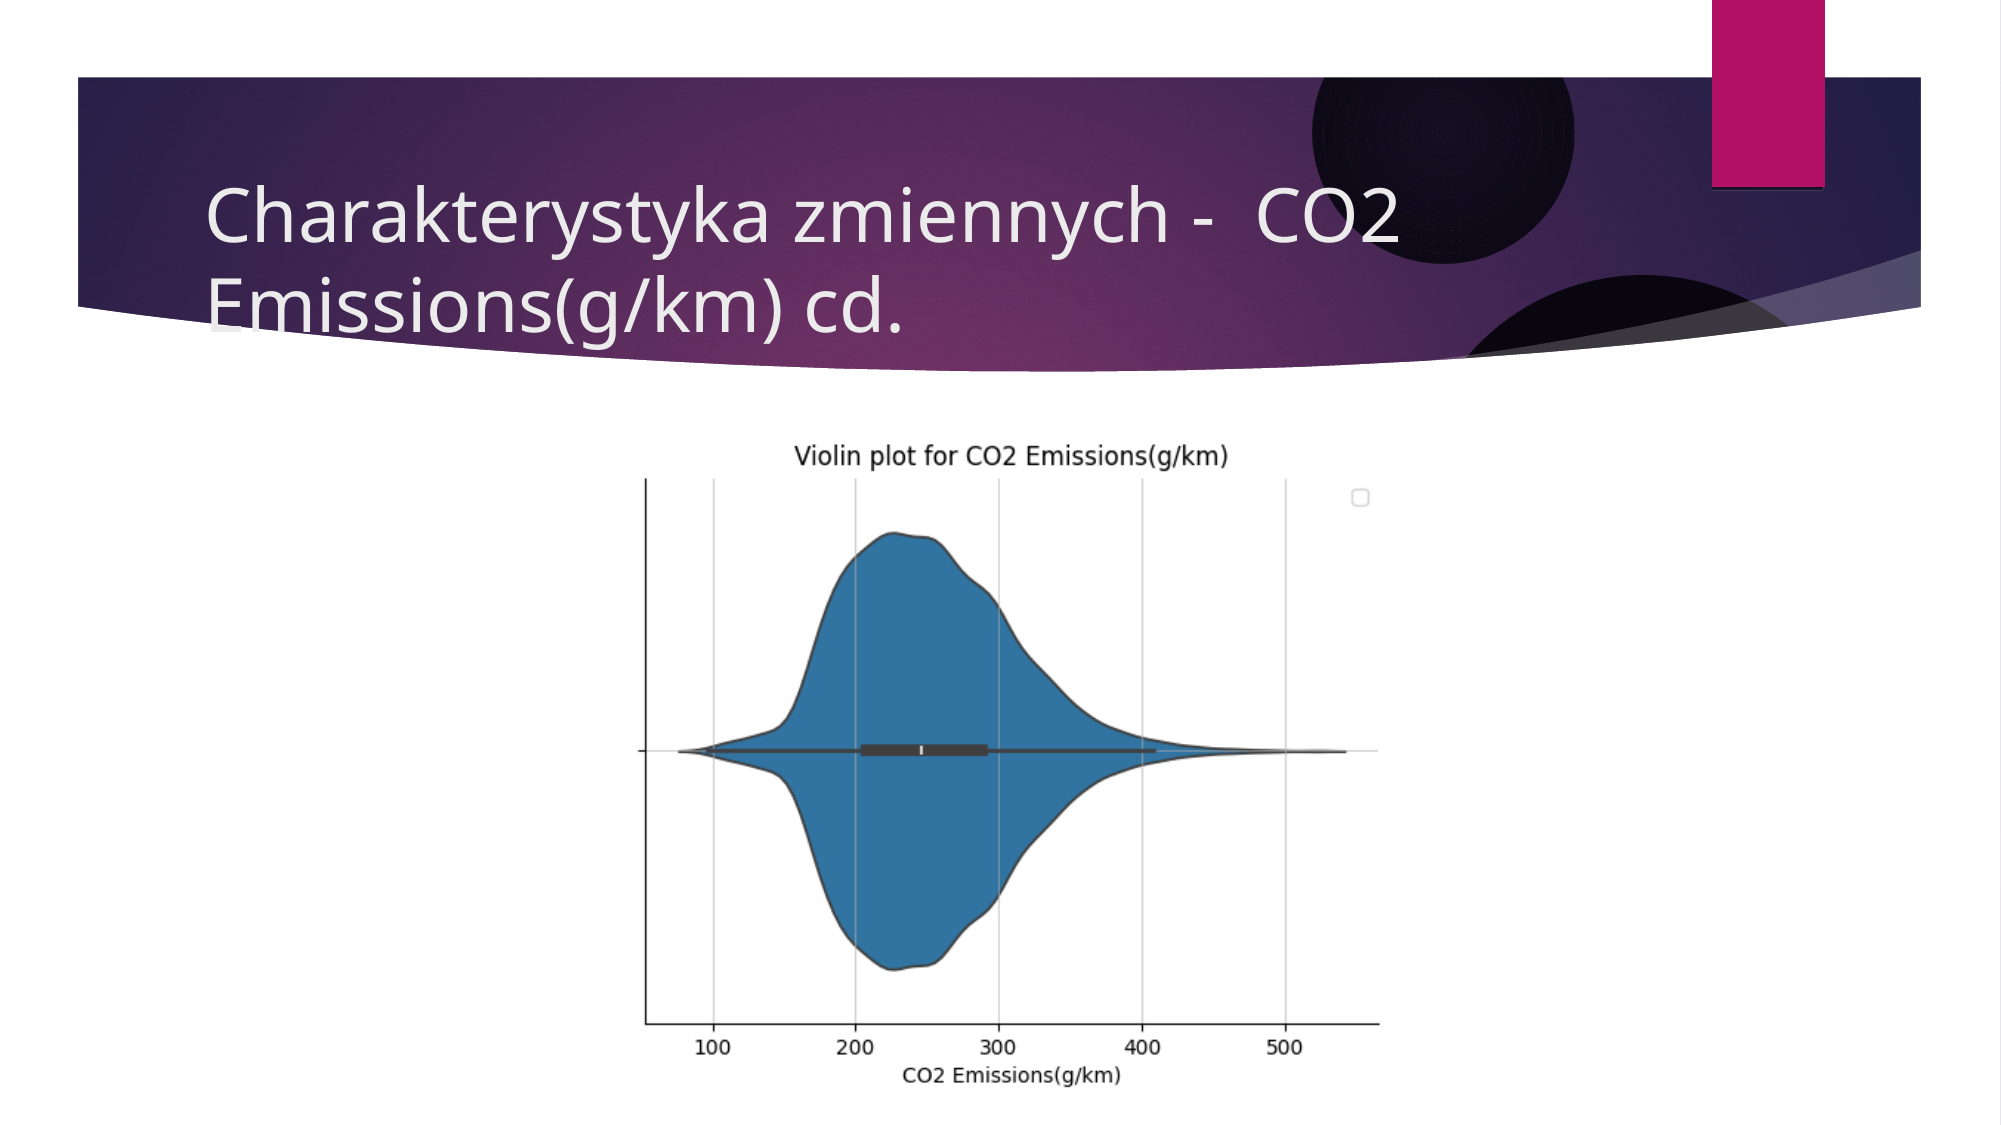

# Charakterystyka zmiennych - CO2 Emissions(g/km) cd.